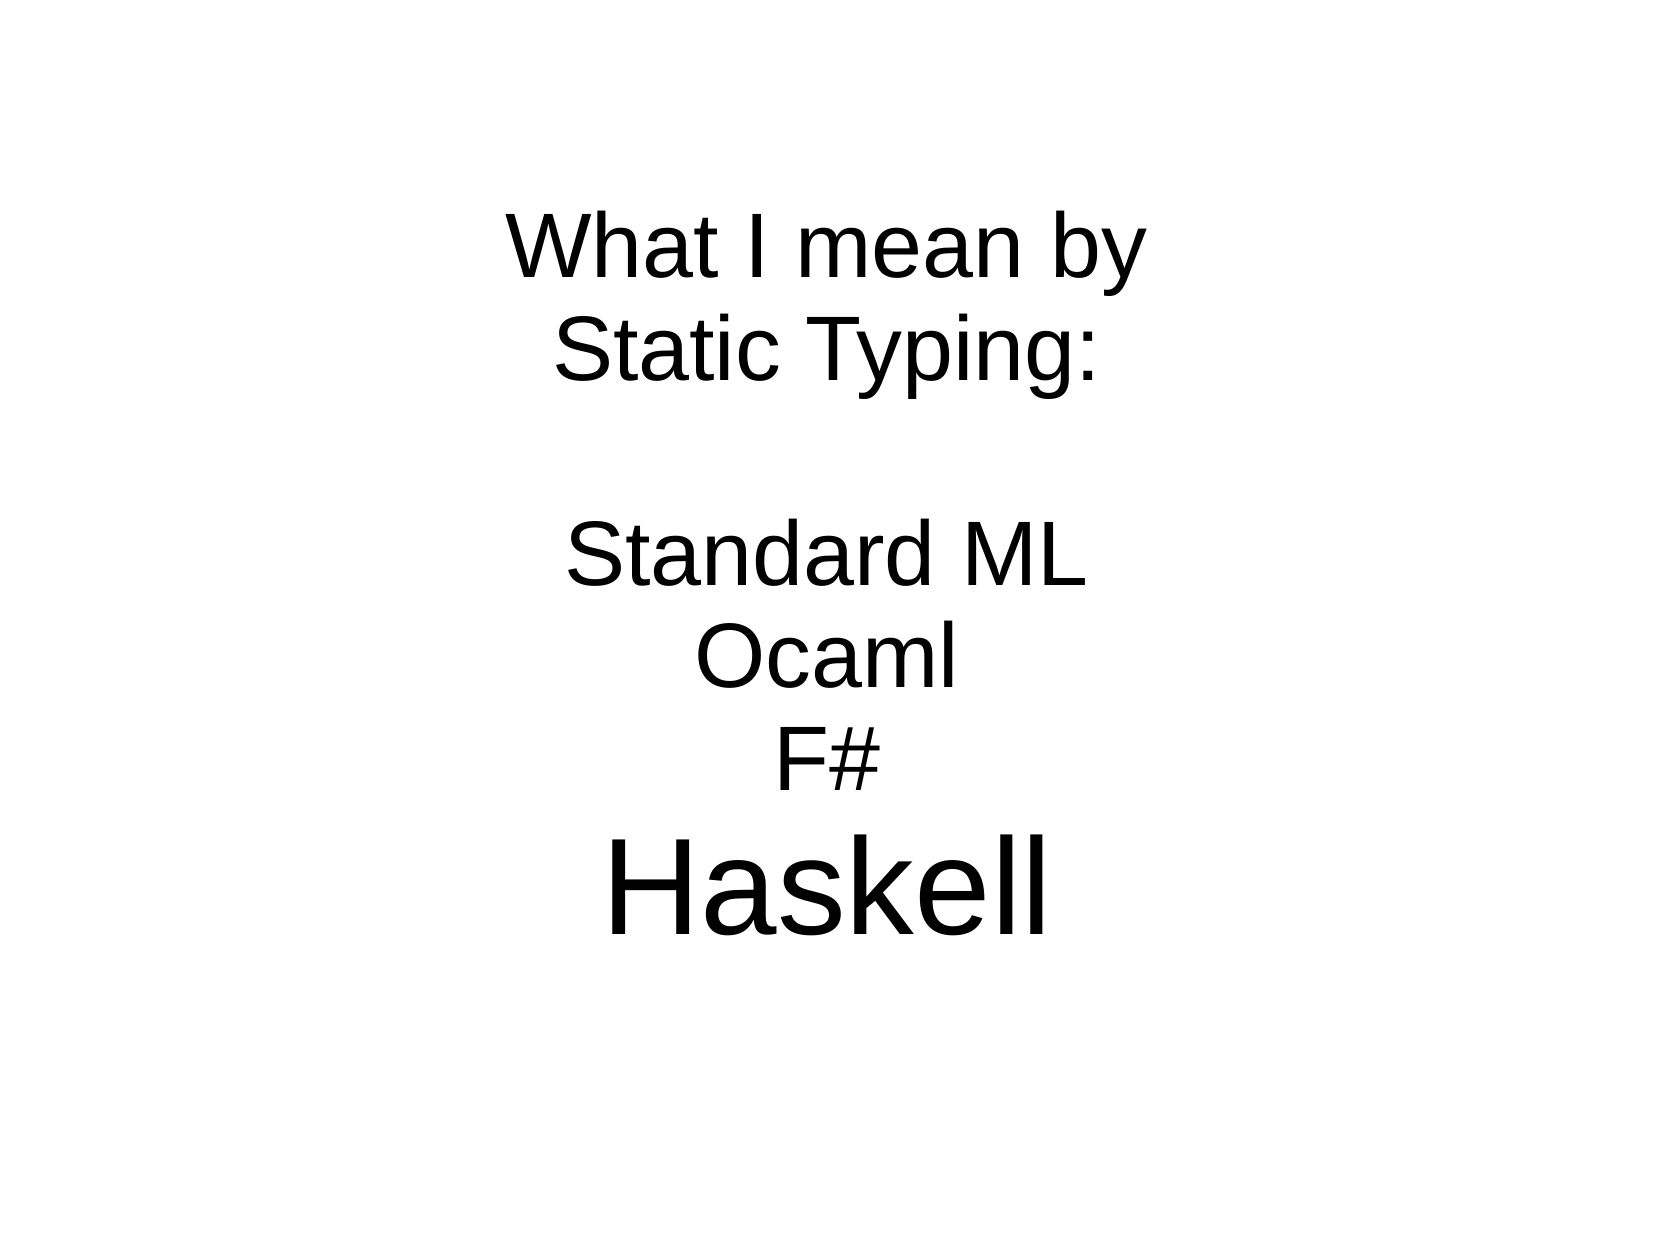

# What I mean by
Static Typing:
Standard ML
Ocaml
F#
Haskell